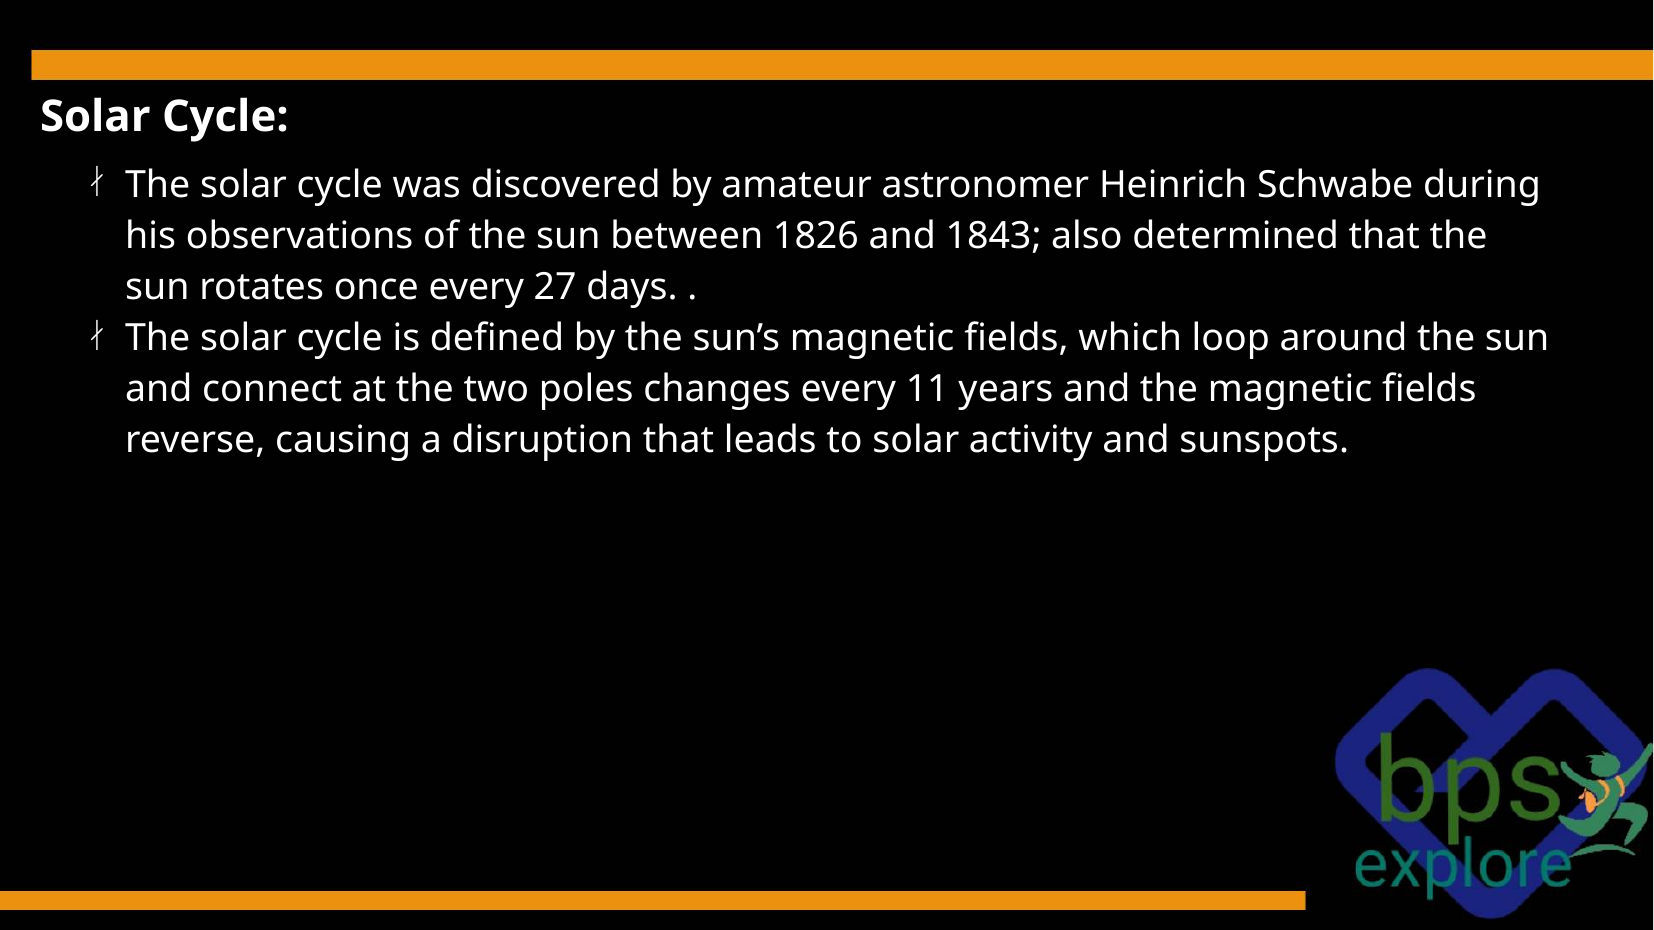

Solar Cycle:
The solar cycle was discovered by amateur astronomer Heinrich Schwabe during his observations of the sun between 1826 and 1843; also determined that the sun rotates once every 27 days. .
The solar cycle is defined by the sun’s magnetic fields, which loop around the sun and connect at the two poles changes every 11 years and the magnetic fields reverse, causing a disruption that leads to solar activity and sunspots.